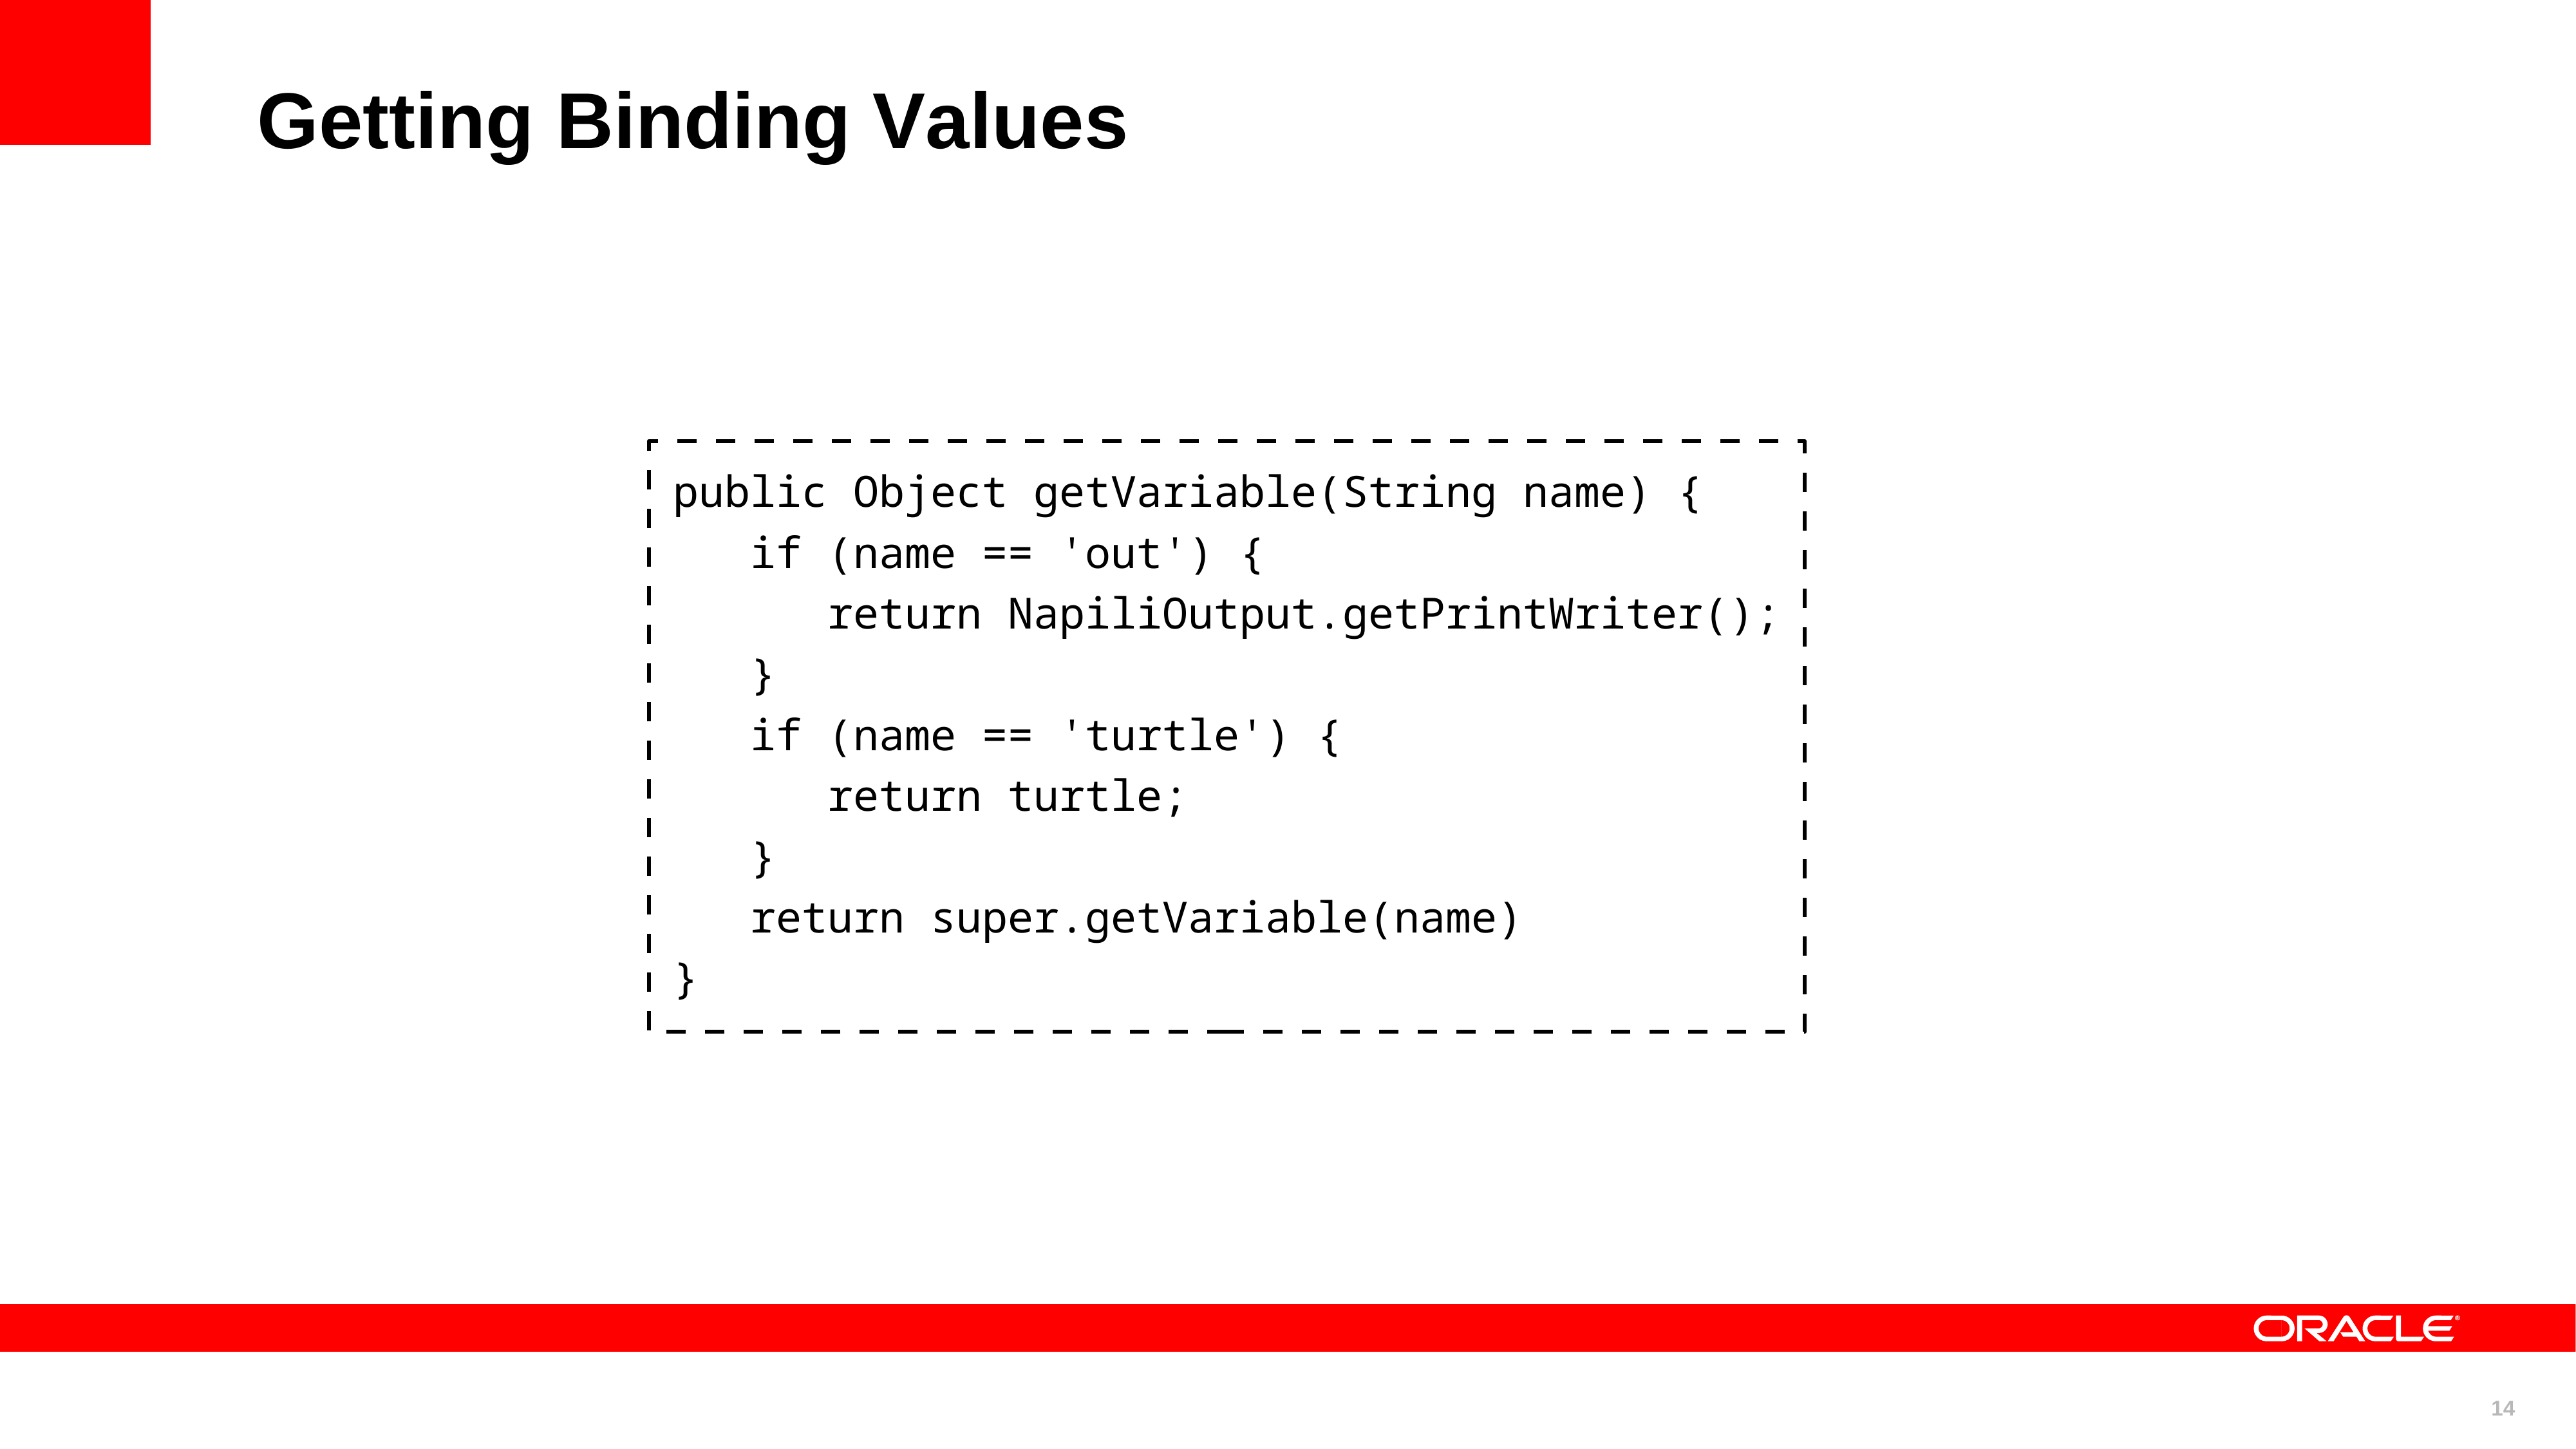

# Getting Binding Values
public Object getVariable(String name) {
 if (name == 'out') {
 return NapiliOutput.getPrintWriter();
 }
 if (name == 'turtle') {
 return turtle;
 }
 return super.getVariable(name)
}